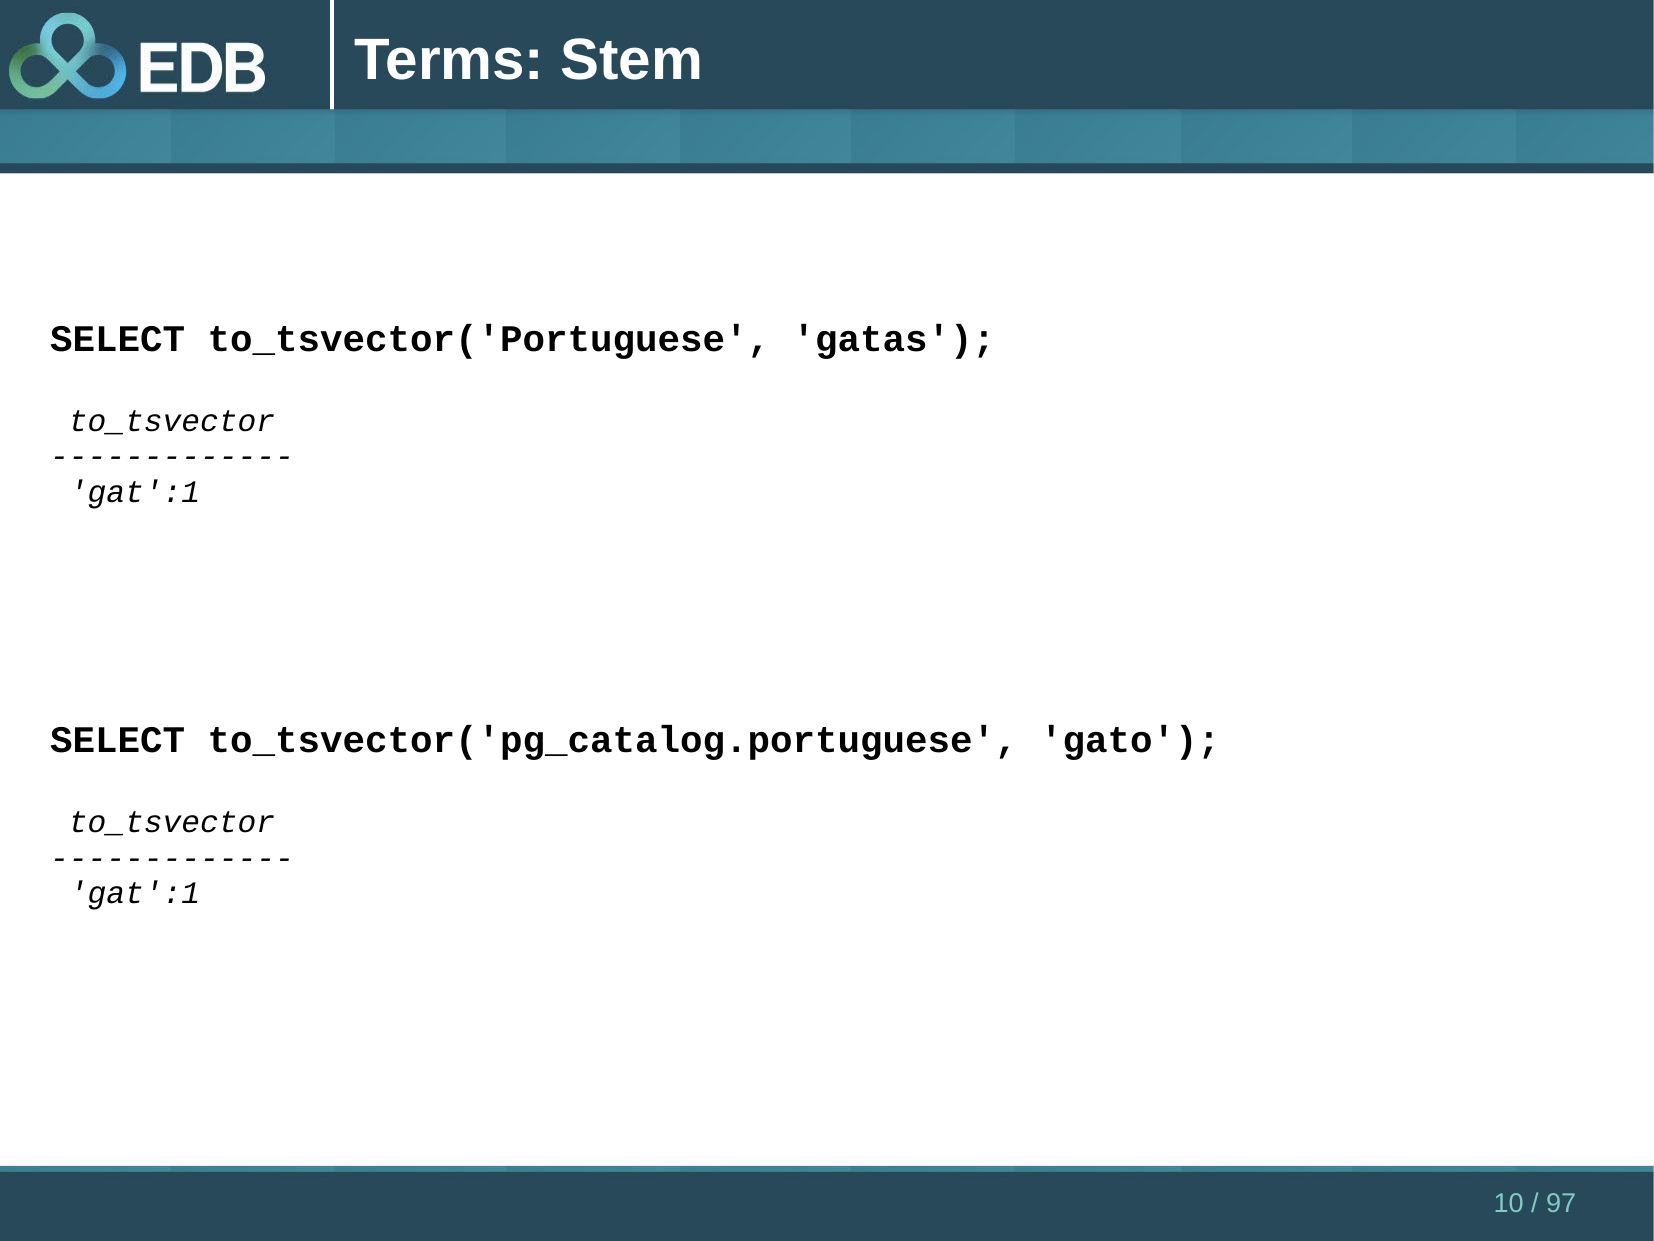

# Terms: Stem
SELECT to_tsvector('Portuguese', 'gatas');
 to_tsvector
-------------
 'gat':1
SELECT to_tsvector('pg_catalog.portuguese', 'gato');
 to_tsvector
-------------
 'gat':1